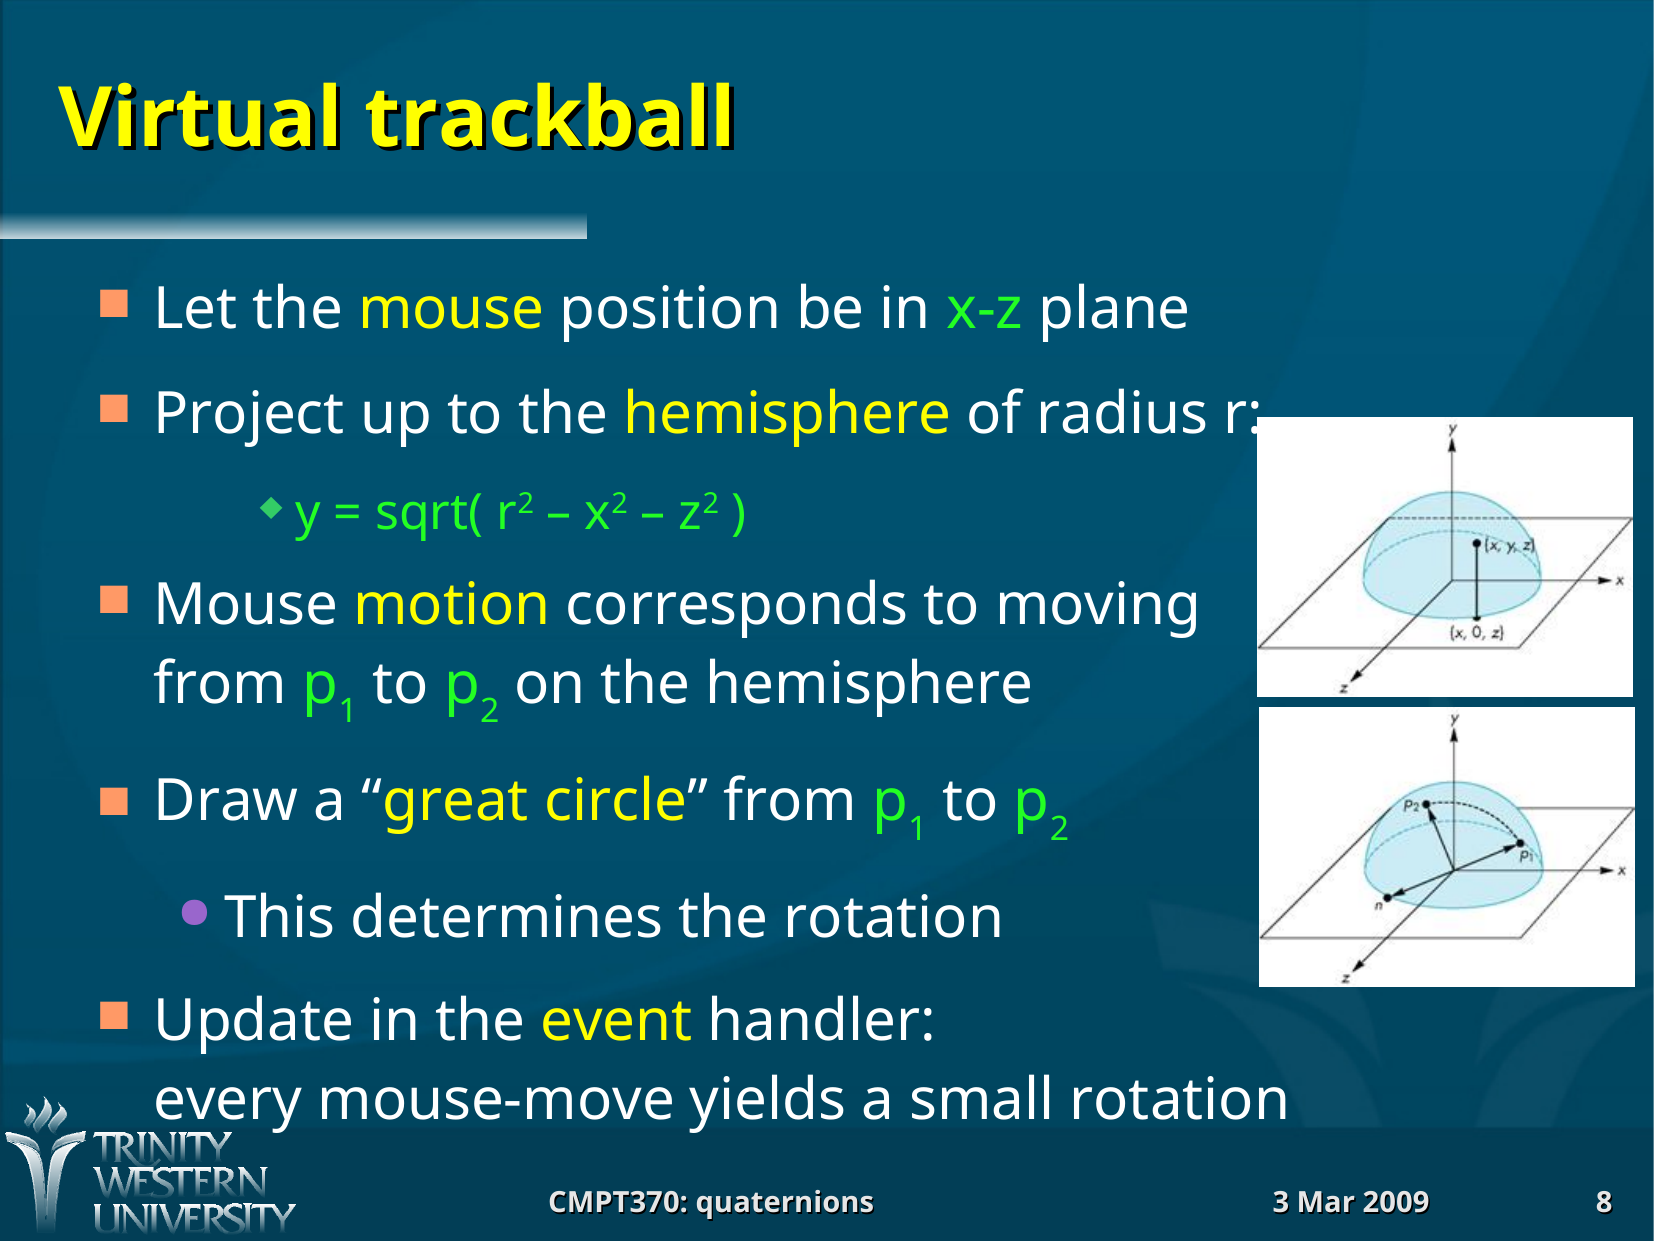

# Virtual trackball
Let the mouse position be in x-z plane
Project up to the hemisphere of radius r:
y = sqrt( r2 – x2 – z2 )
Mouse motion corresponds to moving
from p1 to p2 on the hemisphere
Draw a “great circle” from p1 to p2
This determines the rotation
Update in the event handler:
every mouse-move yields a small rotation
CMPT370: quaternions
3 Mar 2009
8